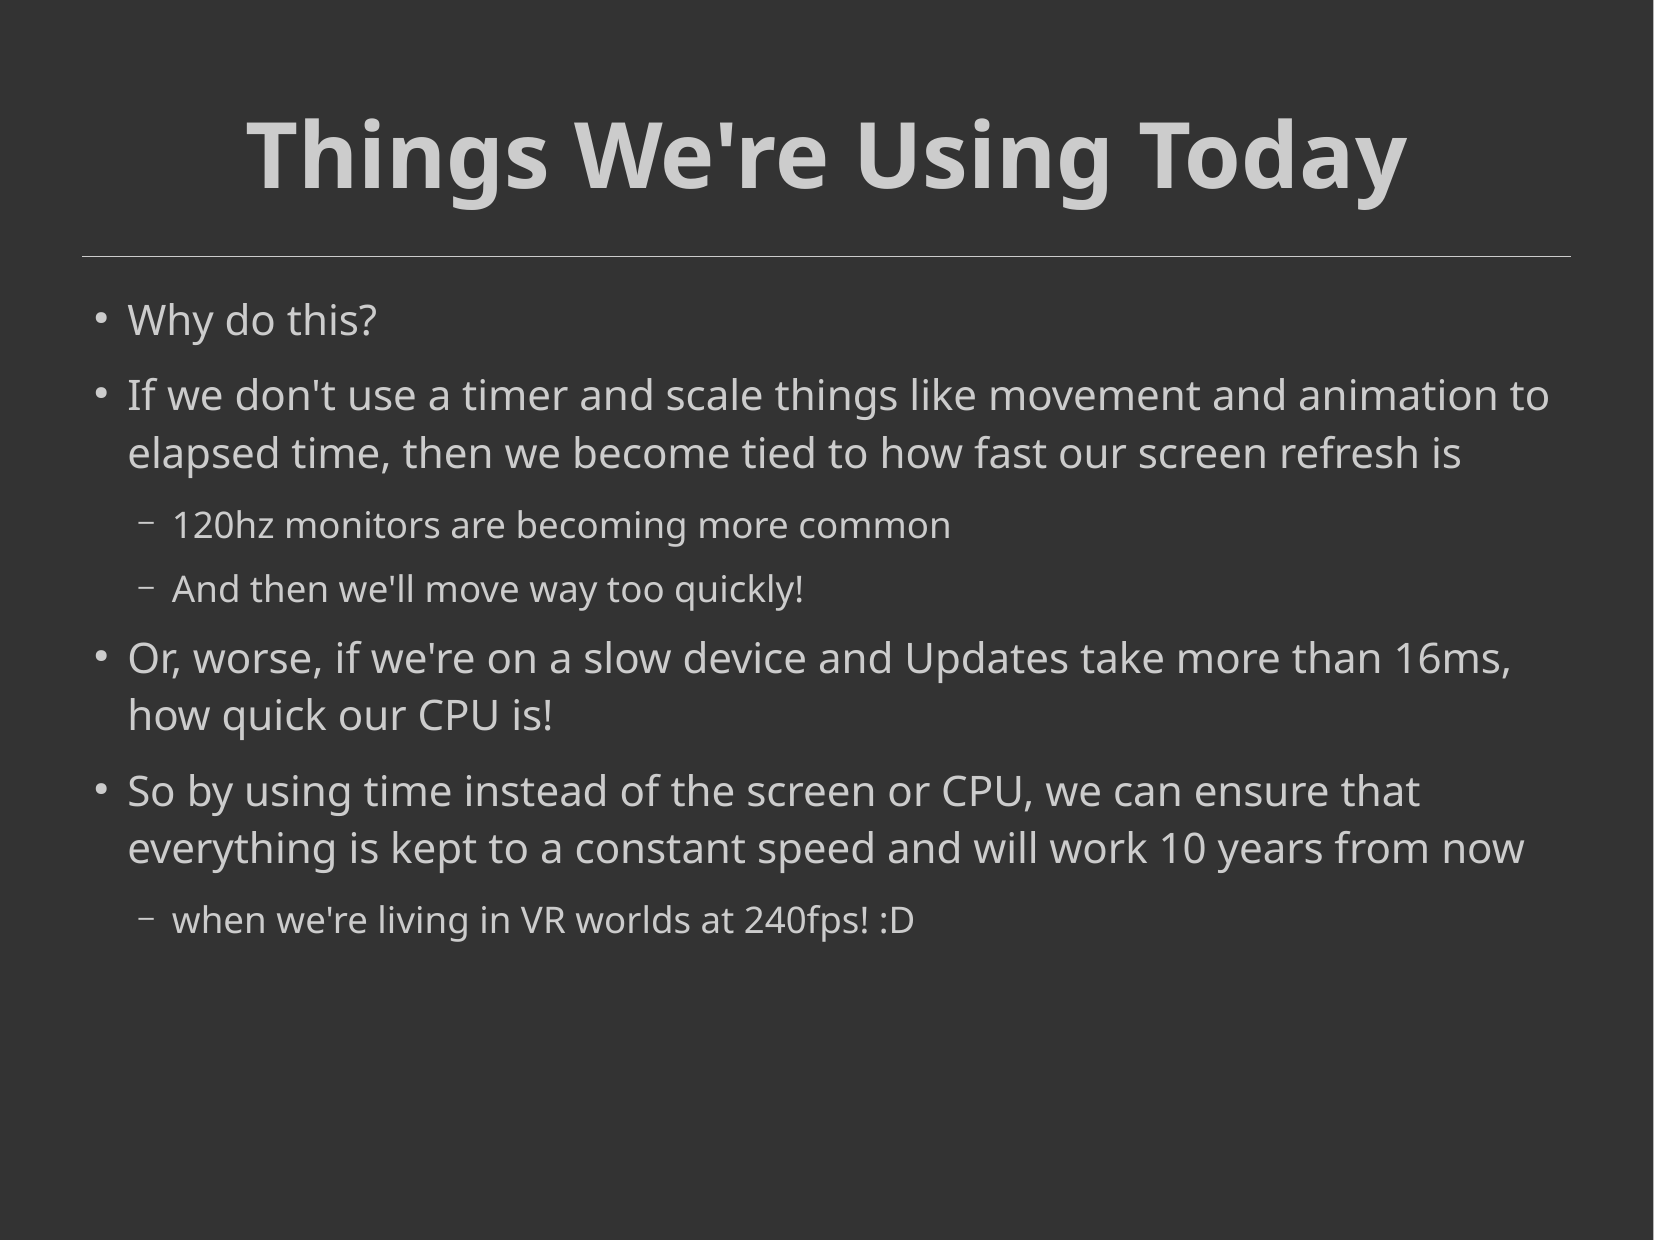

# Things We're Using Today
Why do this?
If we don't use a timer and scale things like movement and animation to elapsed time, then we become tied to how fast our screen refresh is
120hz monitors are becoming more common
And then we'll move way too quickly!
Or, worse, if we're on a slow device and Updates take more than 16ms, how quick our CPU is!
So by using time instead of the screen or CPU, we can ensure that everything is kept to a constant speed and will work 10 years from now
when we're living in VR worlds at 240fps! :D